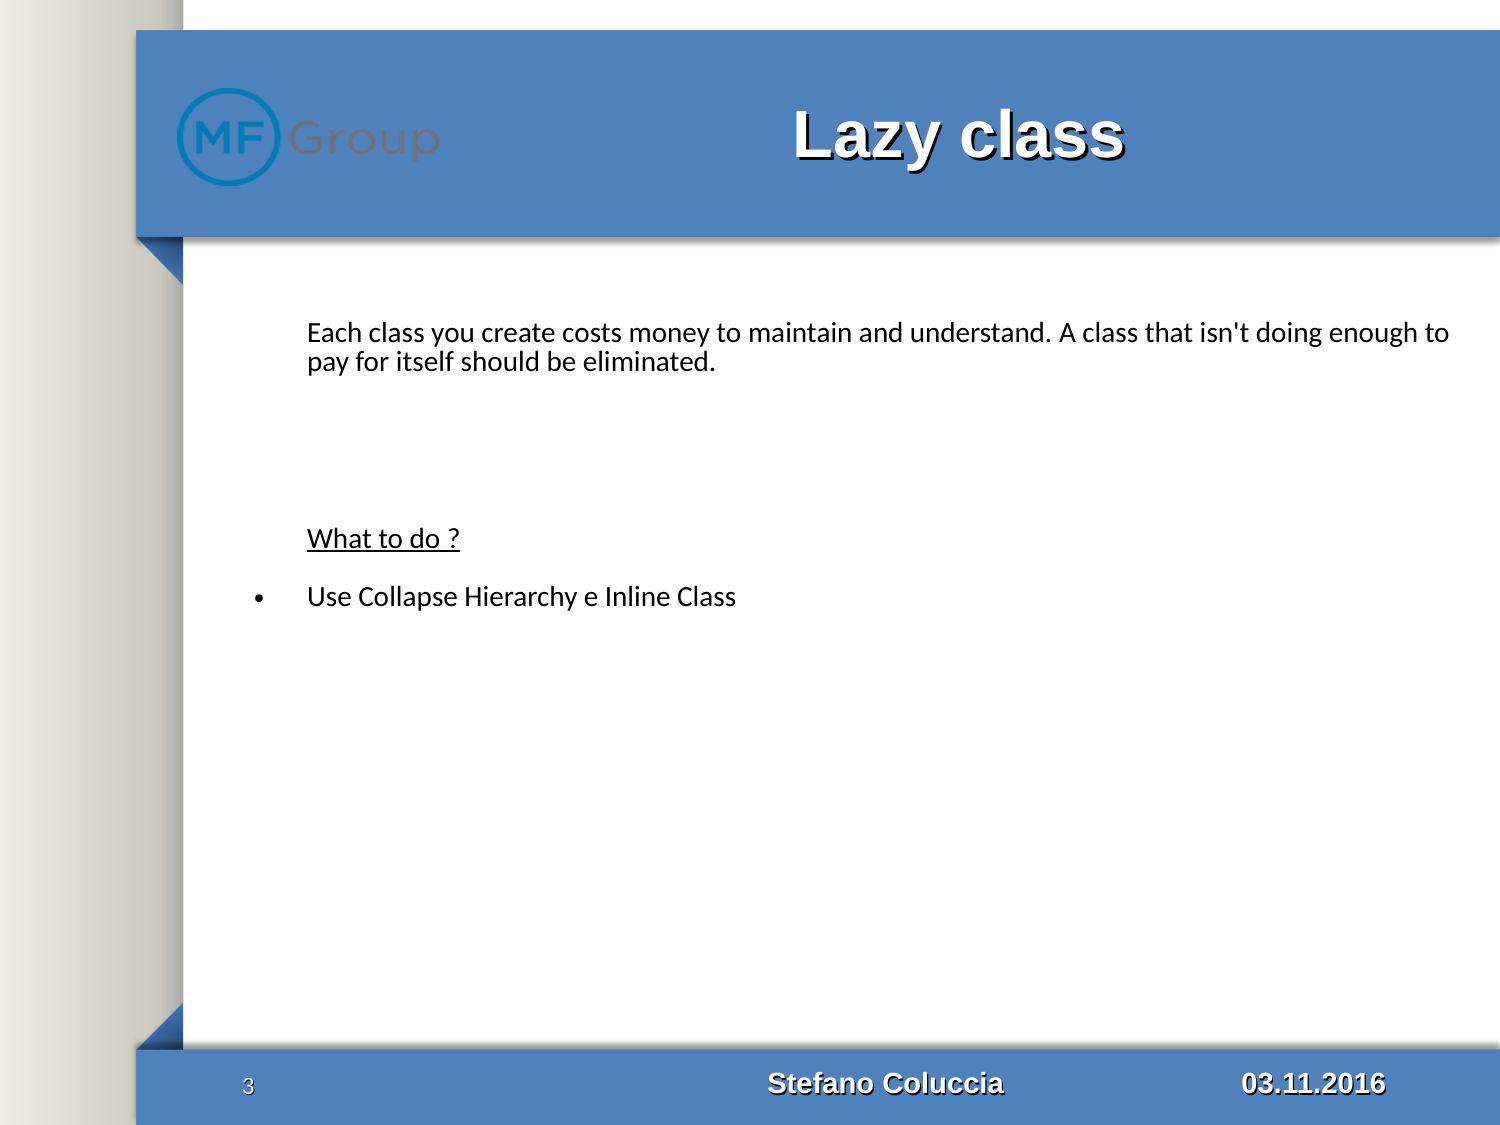

# Lazy class
Each class you create costs money to maintain and understand. A class that isn't doing enough to pay for itself should be eliminated.
What to do ?
Use Collapse Hierarchy e Inline Class
3
Stefano Coluccia
03.11.2016